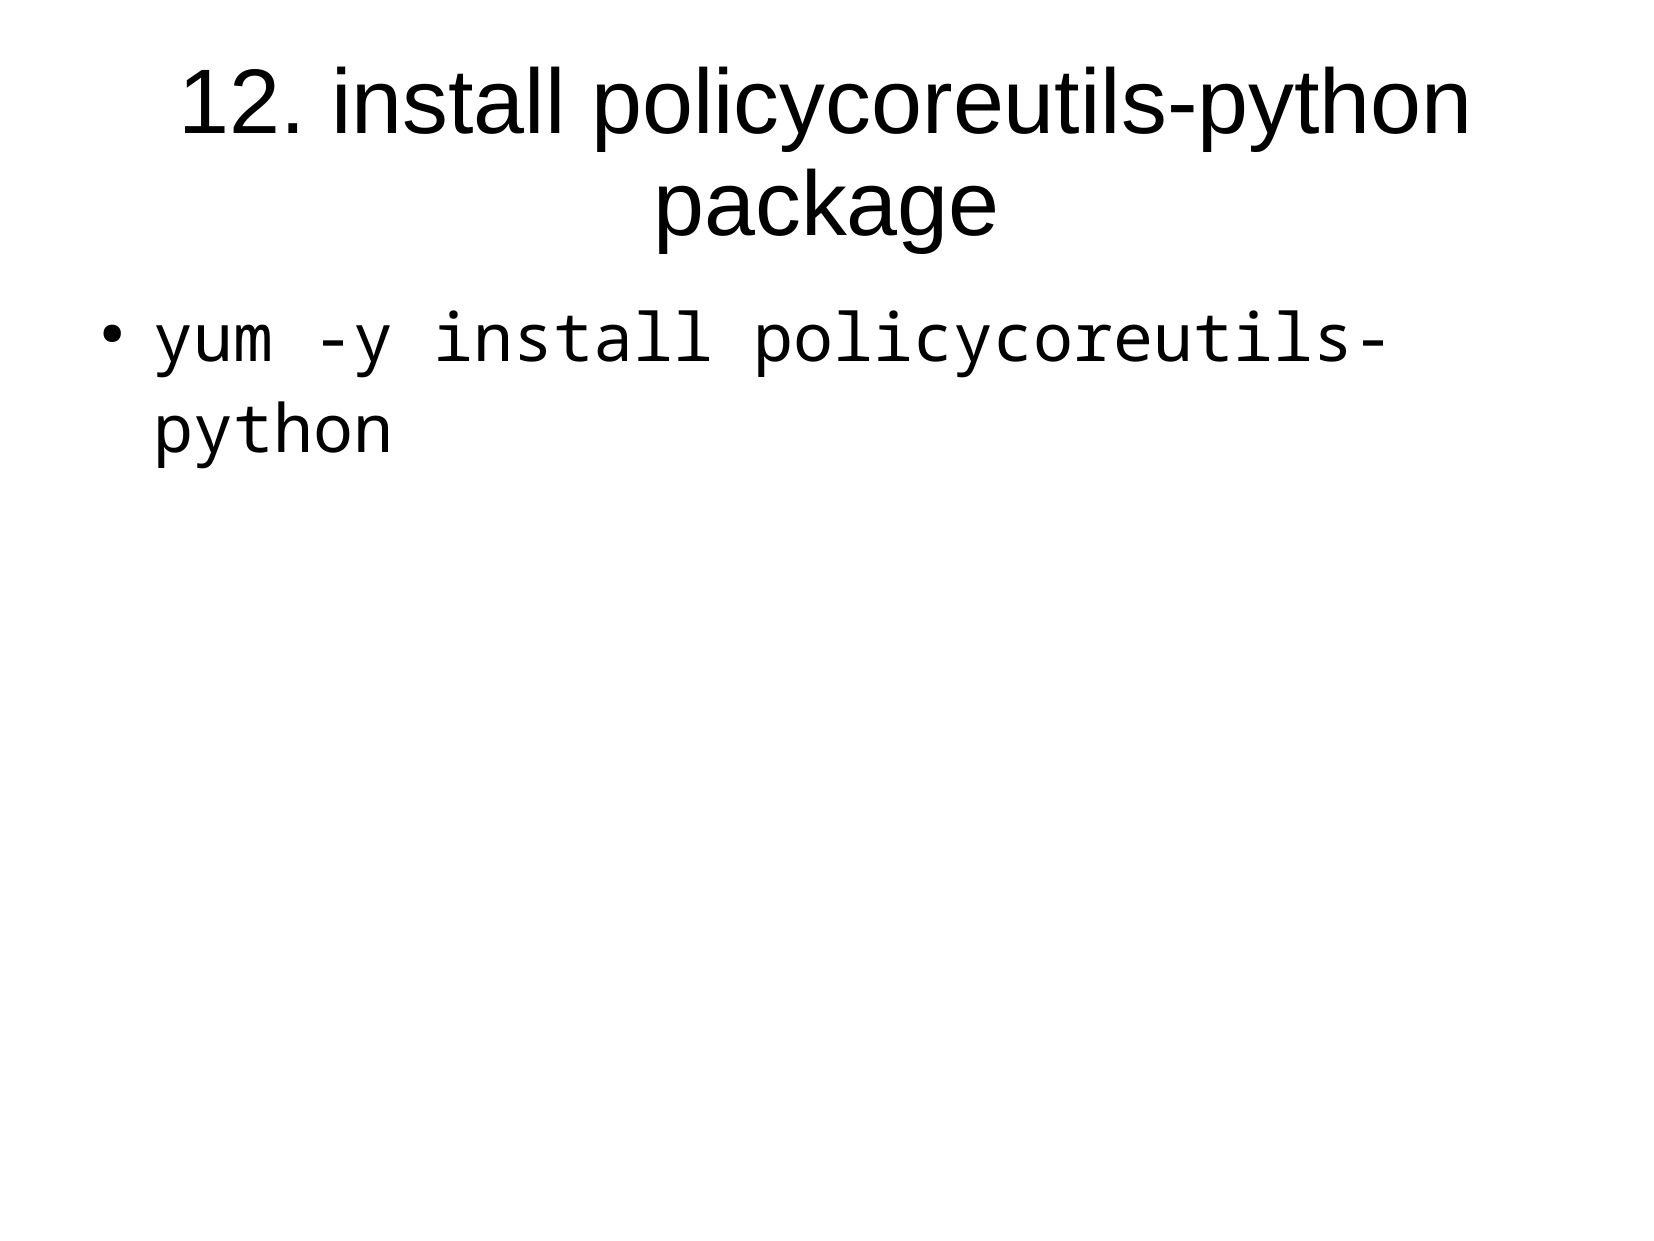

# 12. install policycoreutils-python package
yum -y install policycoreutils-python